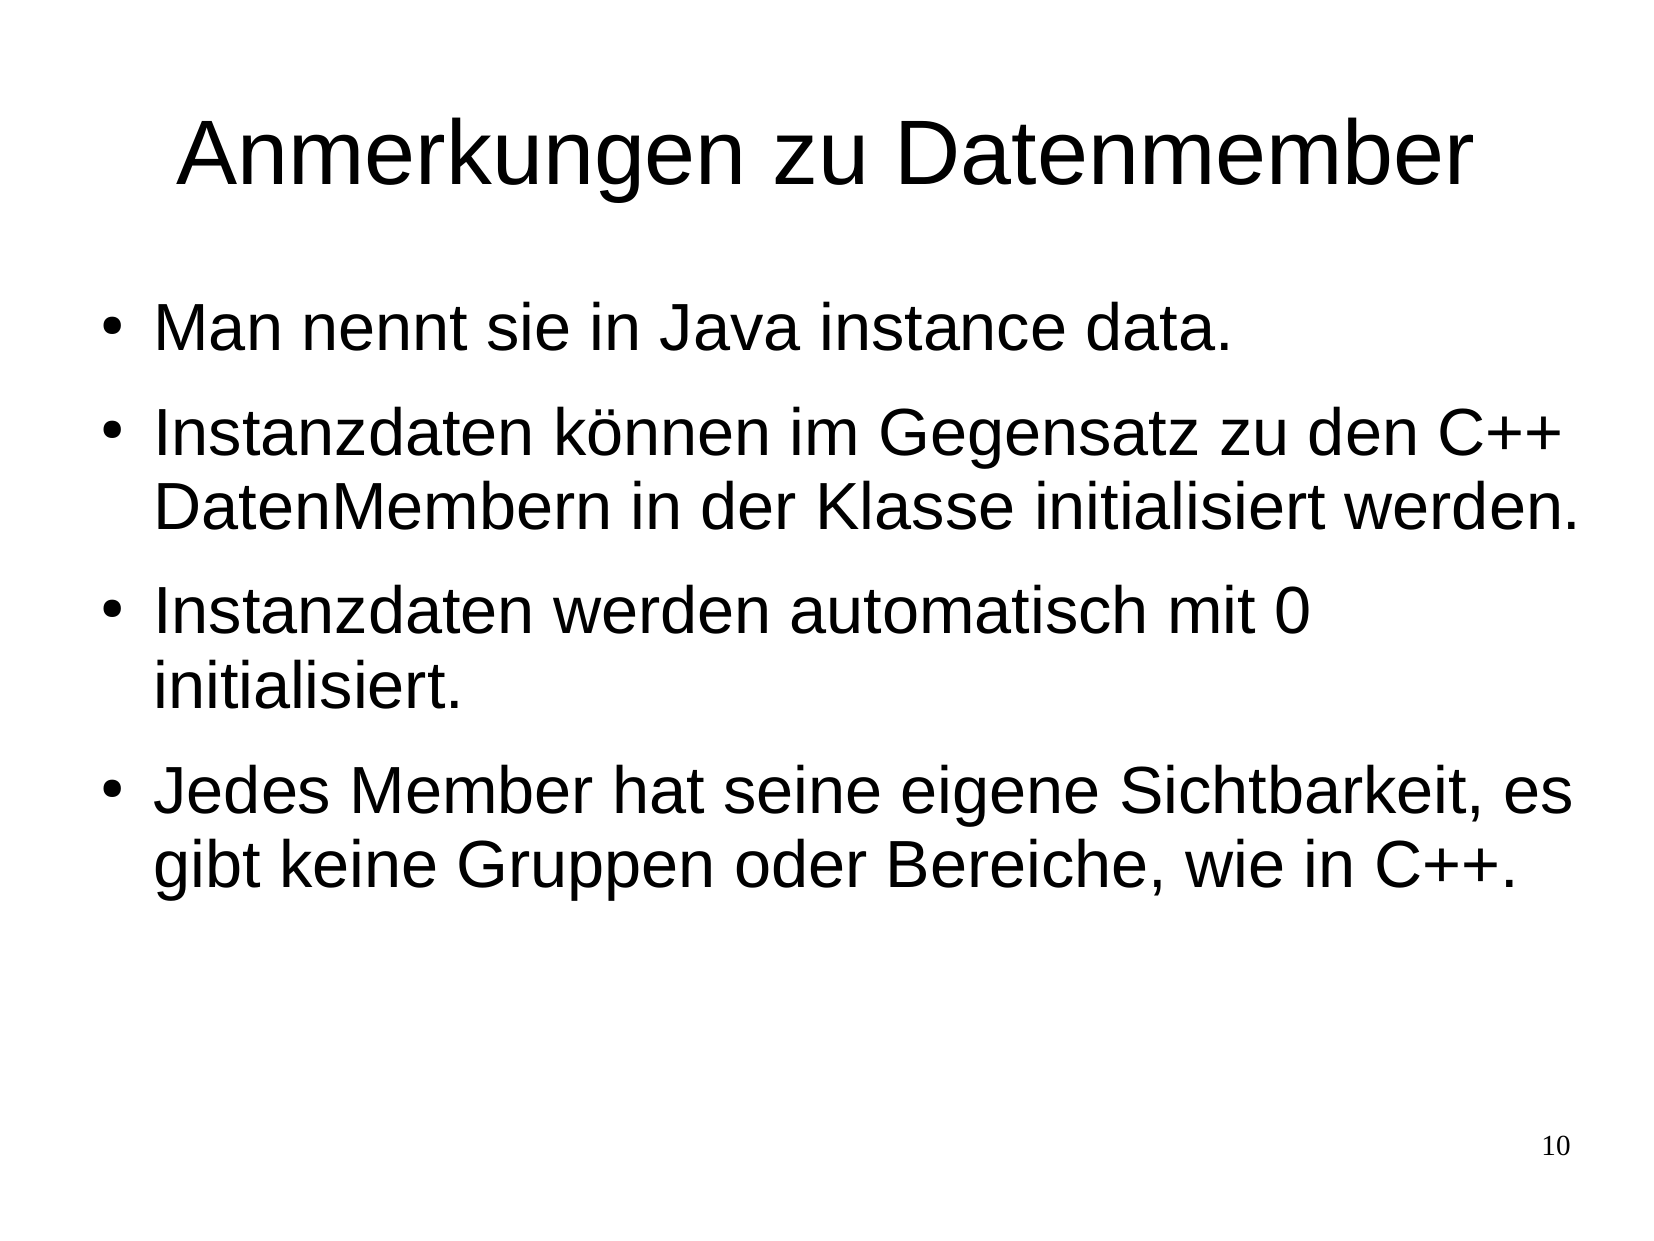

# Anmerkungen zu Datenmember
Man nennt sie in Java instance data.
Instanzdaten können im Gegensatz zu den C++ DatenMembern in der Klasse initialisiert werden.
Instanzdaten werden automatisch mit 0 initialisiert.
Jedes Member hat seine eigene Sichtbarkeit, es gibt keine Gruppen oder Bereiche, wie in C++.
10